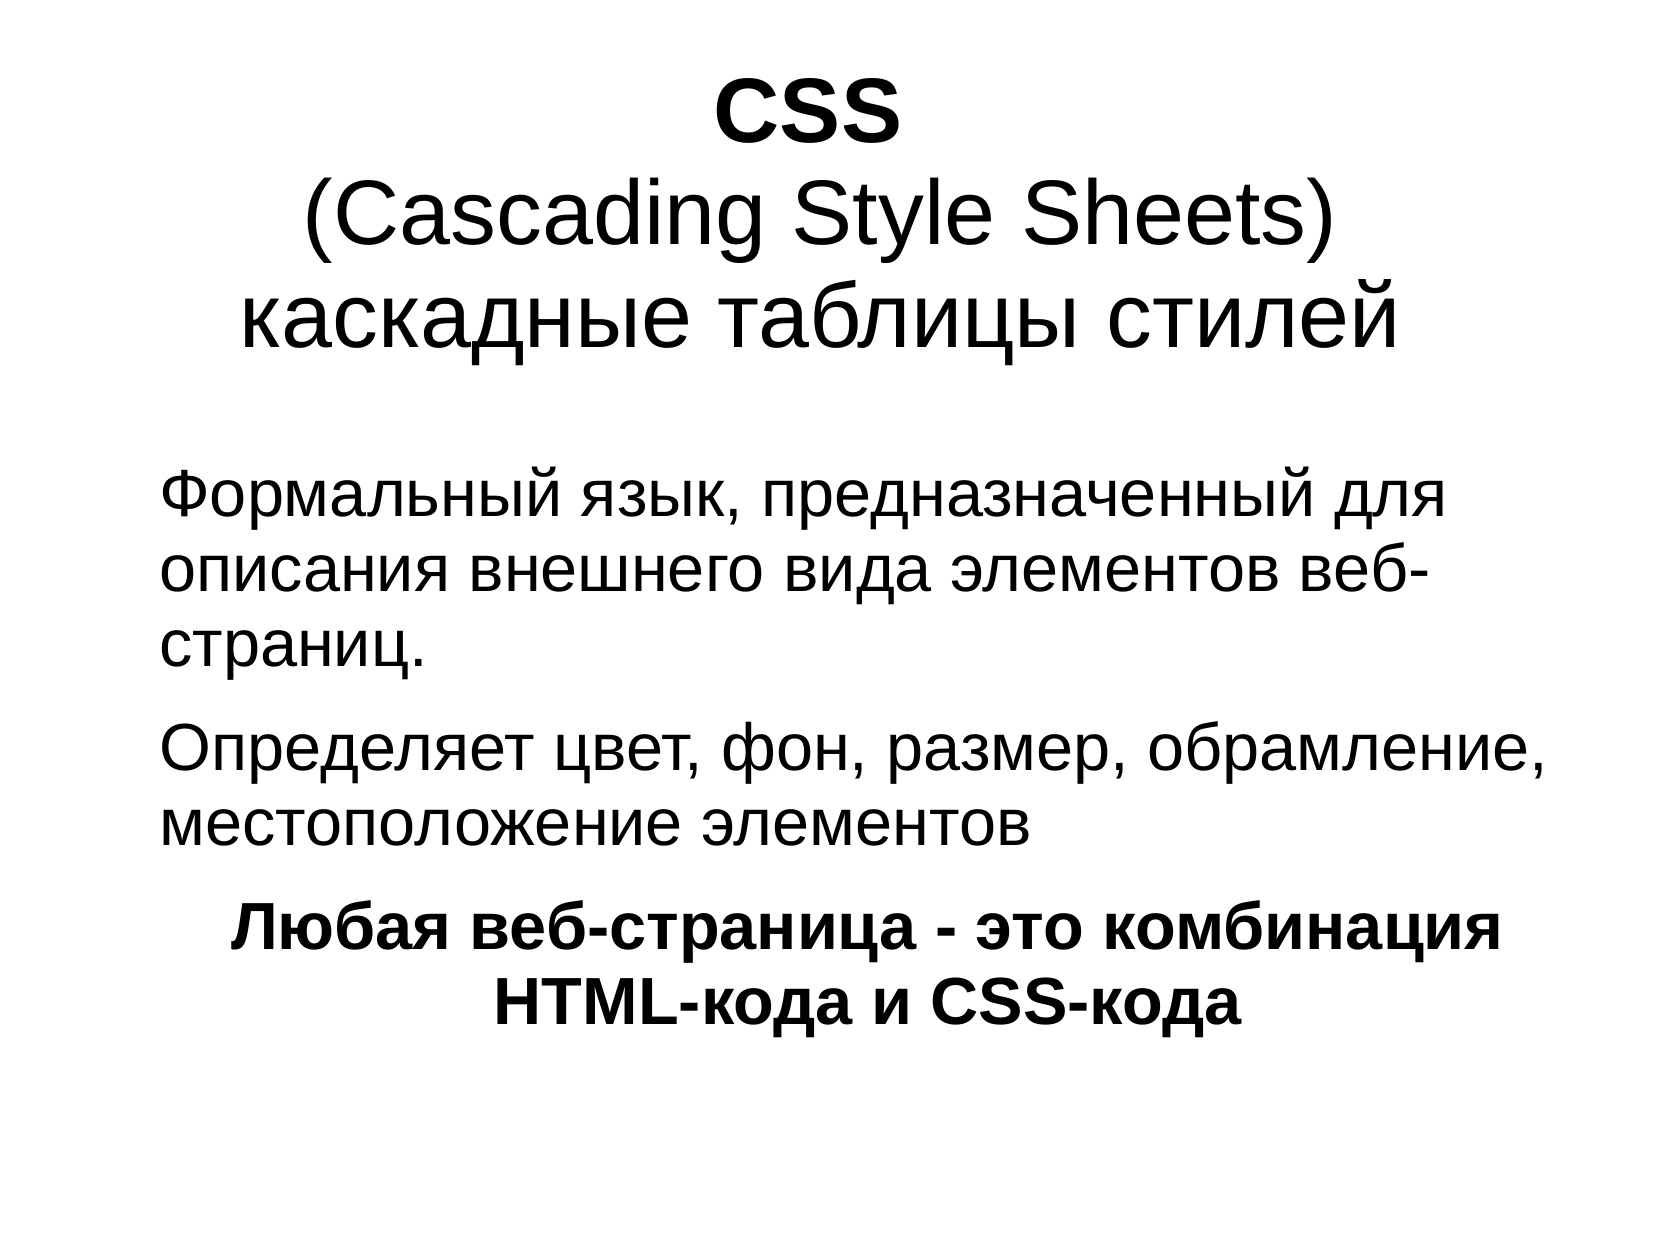

# CSS (Cascading Style Sheets) каскадные таблицы стилей
Формальный язык, предназначенный для описания внешнего вида элементов веб-страниц.
Определяет цвет, фон, размер, обрамление, местоположение элементов
Любая веб-страница - это комбинация HTML-кода и CSS-кода